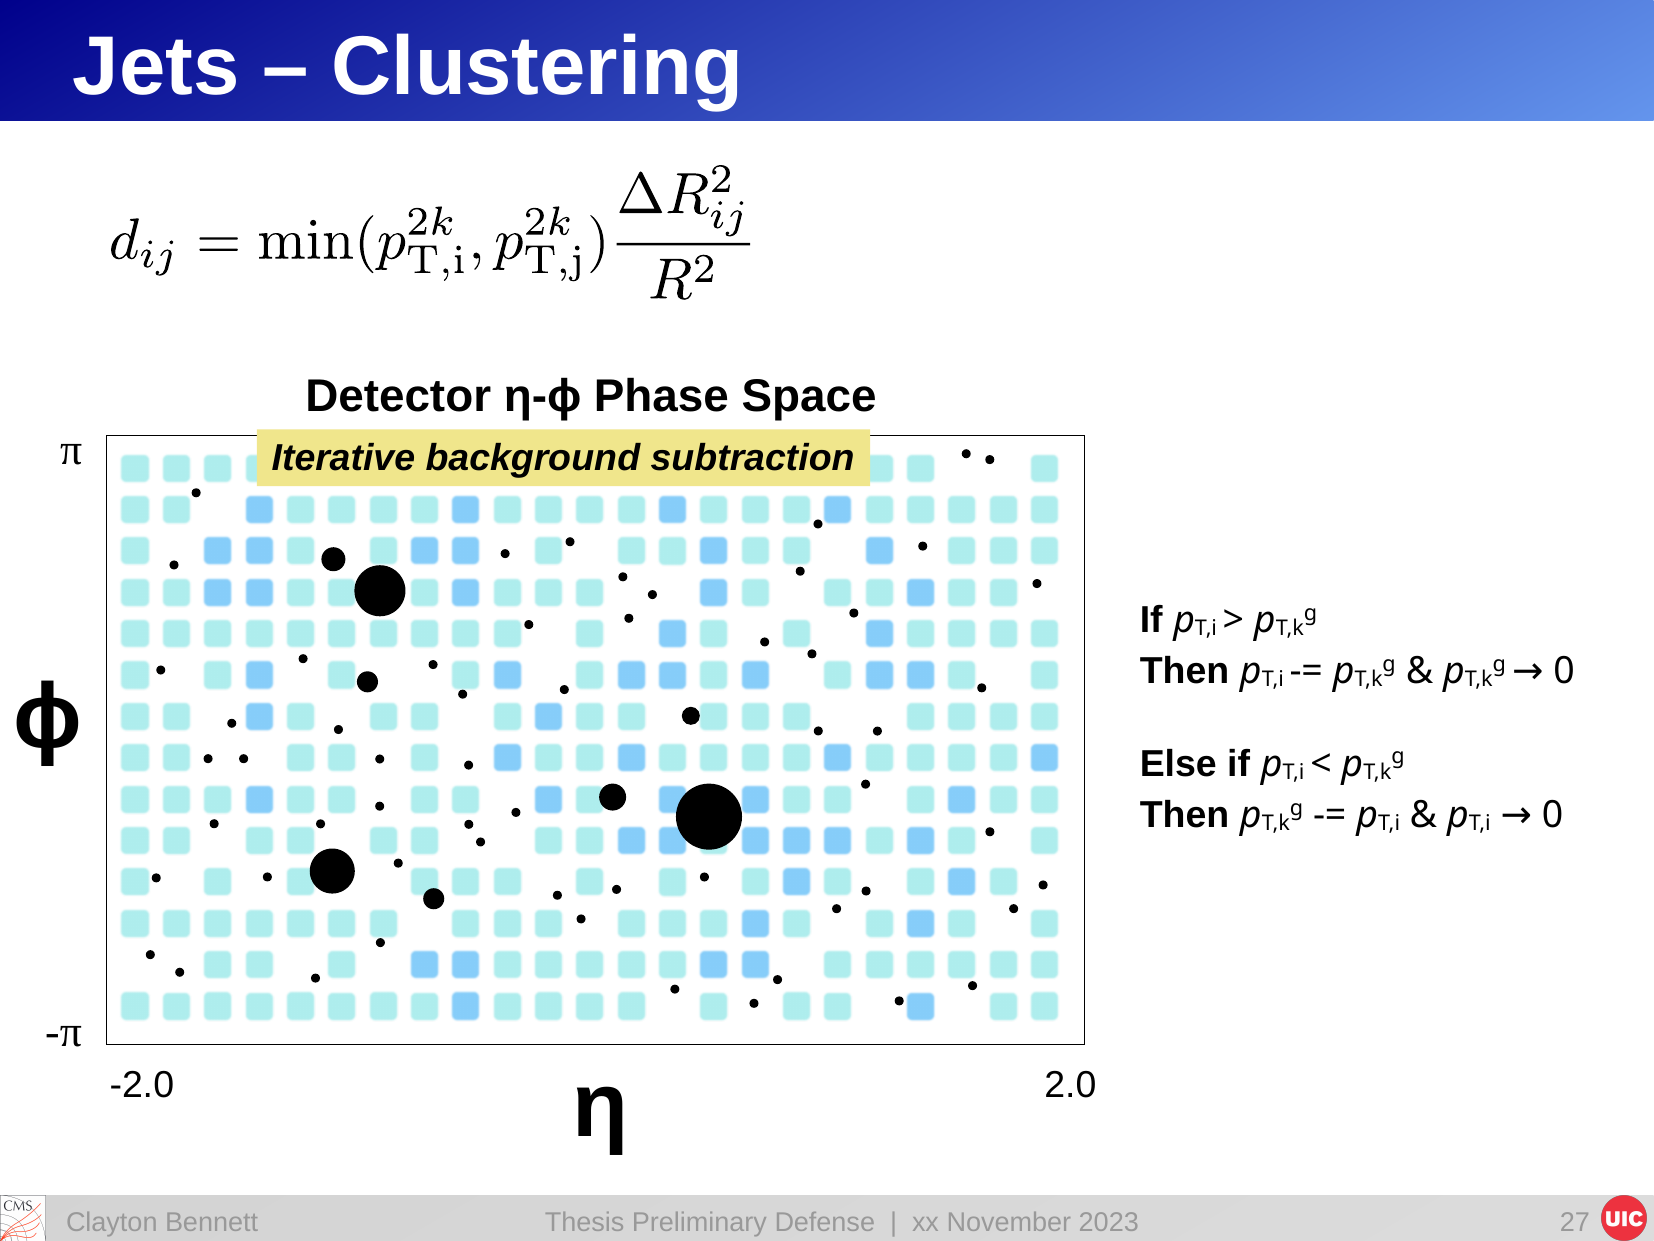

Jets – Clustering
Detector η-ɸ Phase Space
π
Iterative background subtraction
If pT,i > pT,kg
Then pT,i -= pT,kg & pT,kg → 0
Else if pT,i < pT,kg
Then pT,kg -= pT,i & pT,i → 0
ɸ
-π
η
-2.0
2.0
Clayton Bennett
Thesis Preliminary Defense | xx November 2023